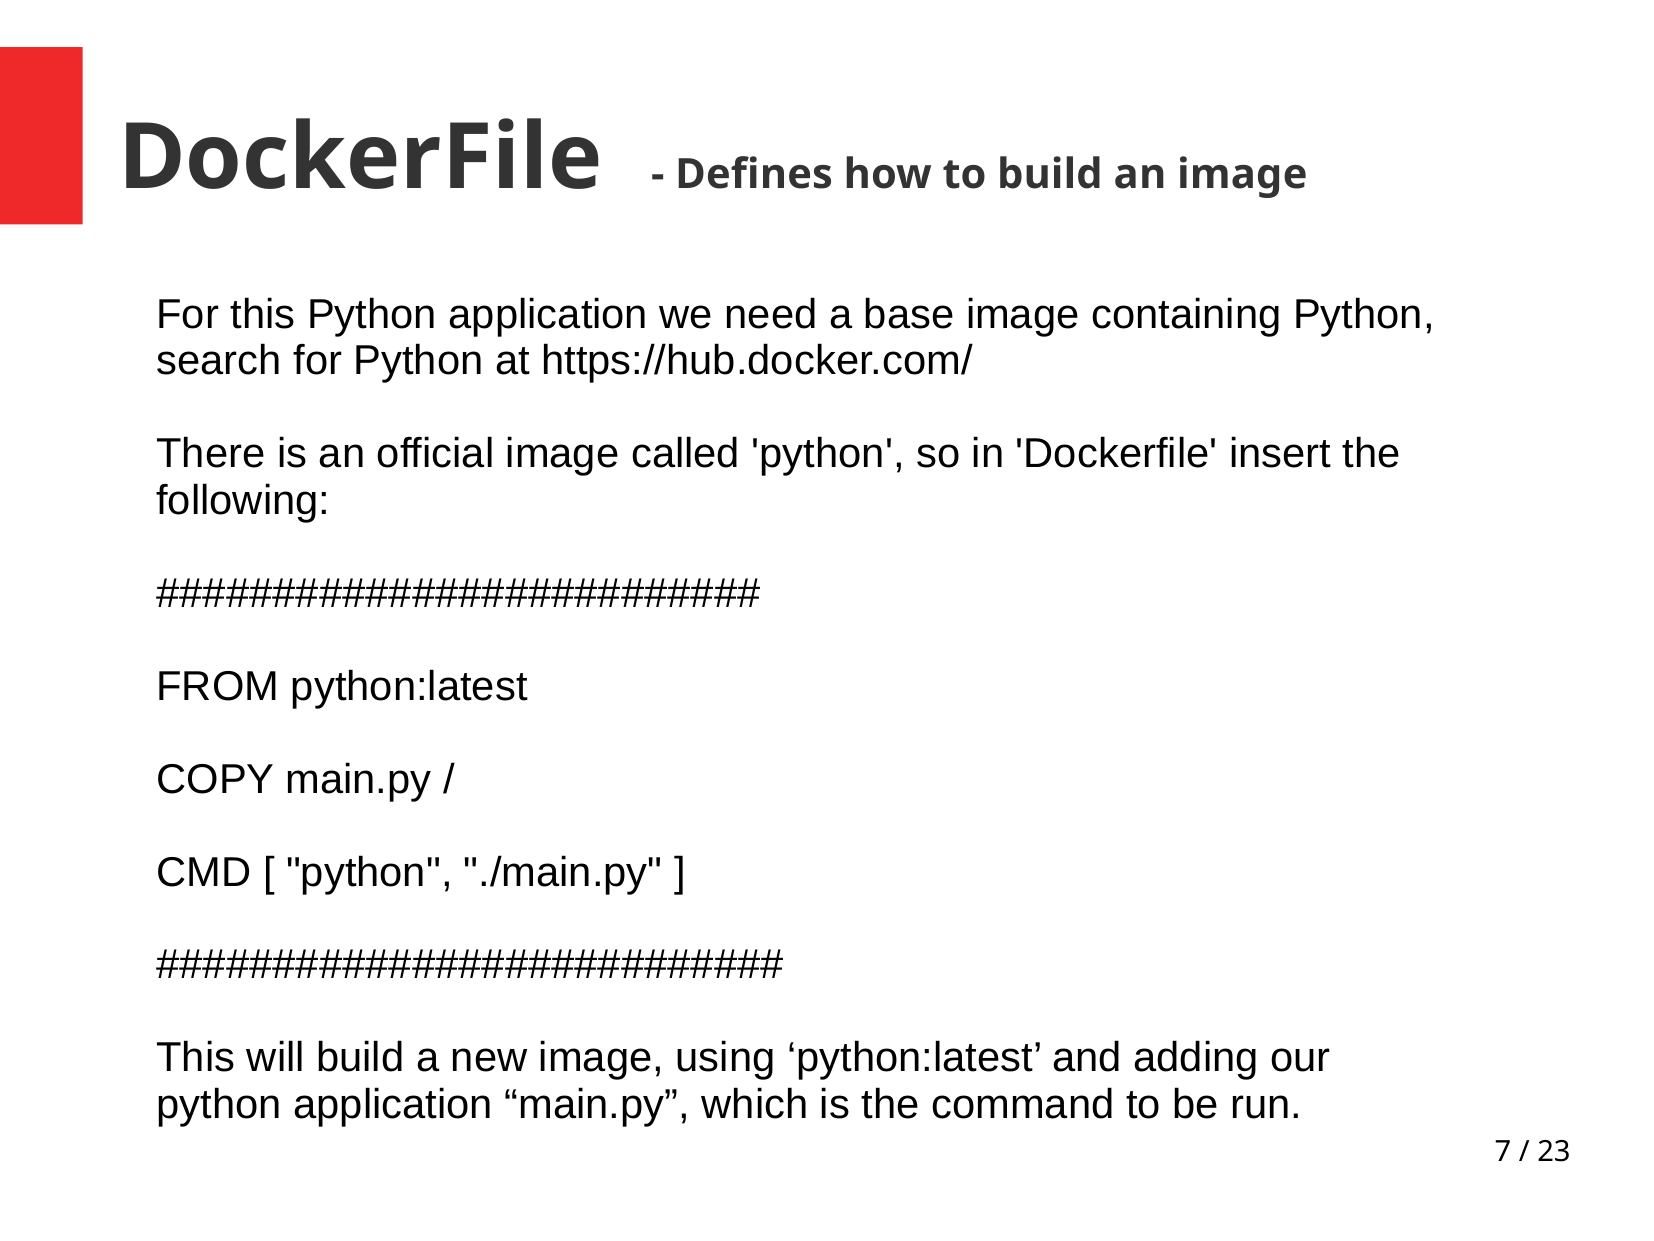

# DockerFile - Defines how to build an image
For this Python application we need a base image containing Python, search for Python at https://hub.docker.com/
There is an official image called 'python', so in 'Dockerfile' insert the following:
##########################
FROM python:latest
COPY main.py /
CMD [ "python", "./main.py" ]
###########################
This will build a new image, using ‘python:latest’ and adding our python application “main.py”, which is the command to be run.
7